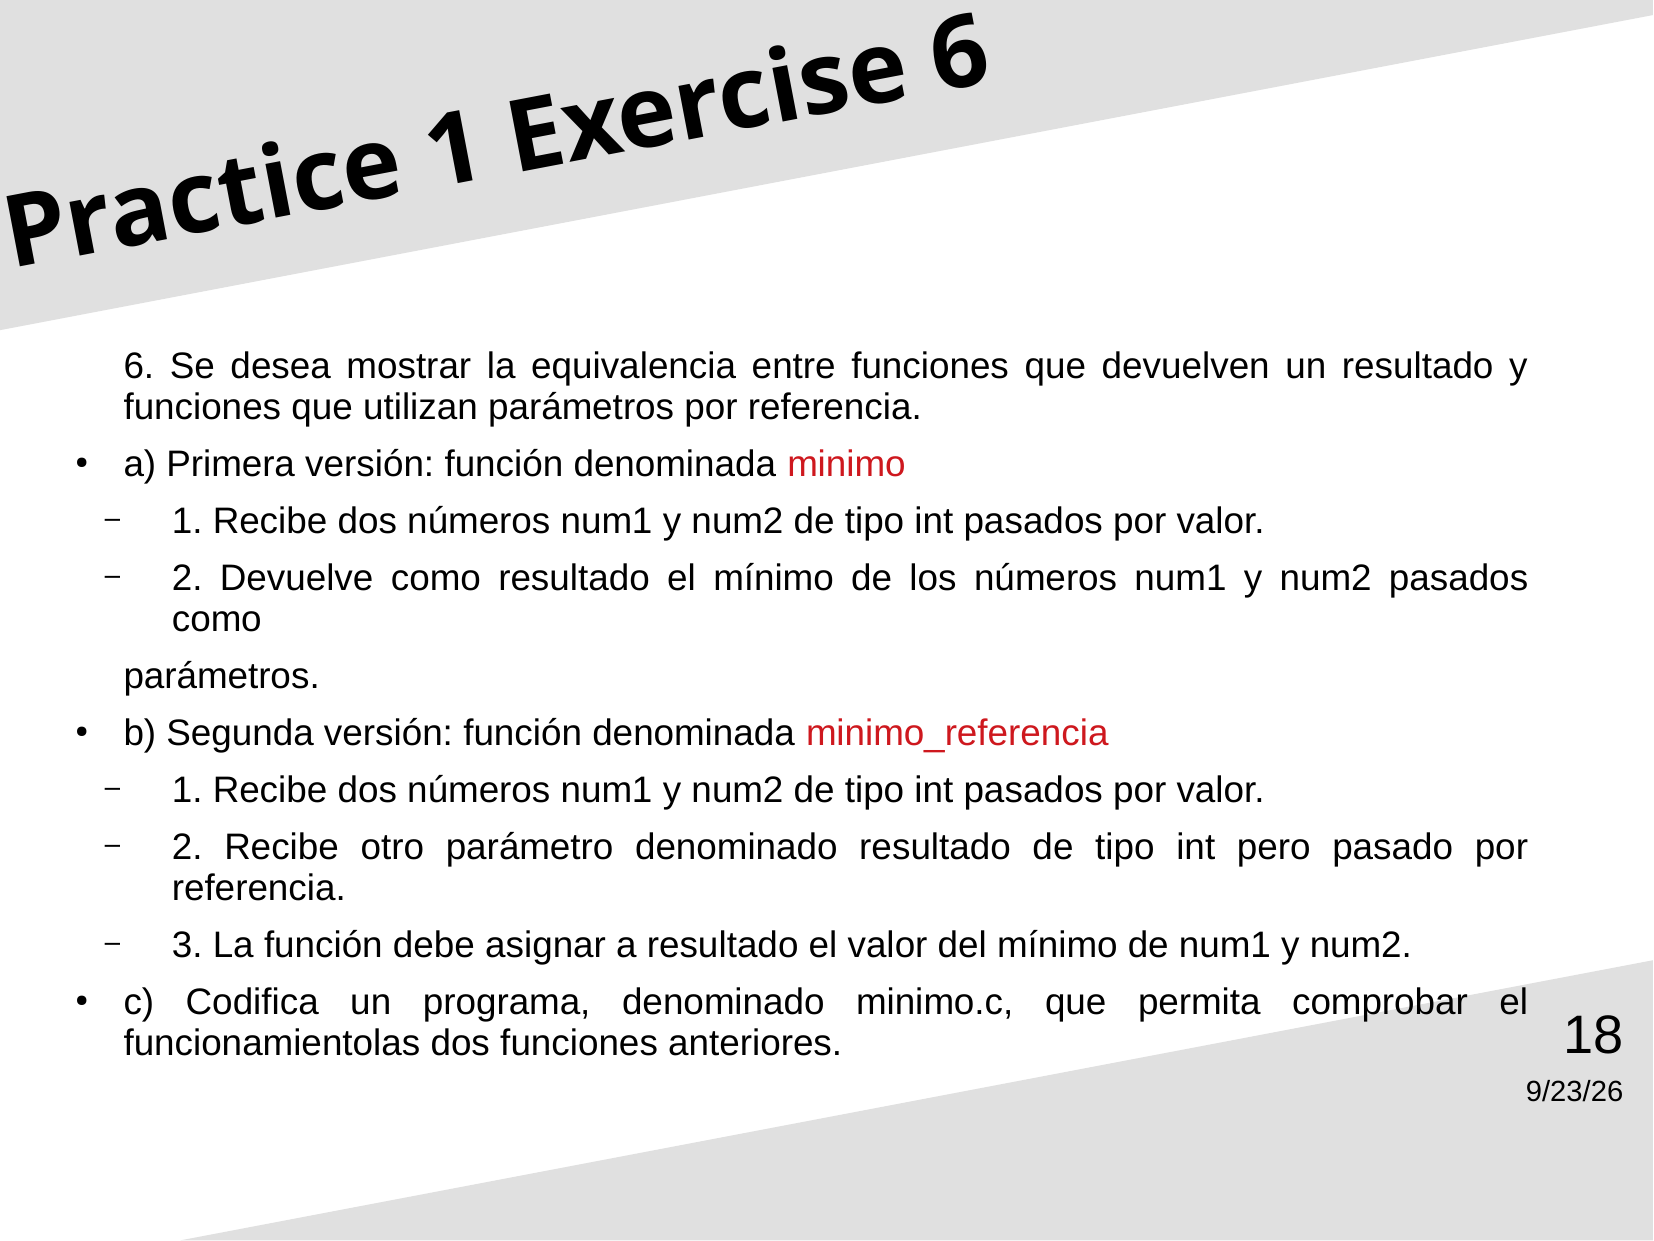

# Practice 1 Exercise 6
6. Se desea mostrar la equivalencia entre funciones que devuelven un resultado y funciones que utilizan parámetros por referencia.
a) Primera versión: función denominada minimo
1. Recibe dos números num1 y num2 de tipo int pasados por valor.
2. Devuelve como resultado el mínimo de los números num1 y num2 pasados como
parámetros.
b) Segunda versión: función denominada minimo_referencia
1. Recibe dos números num1 y num2 de tipo int pasados por valor.
2. Recibe otro parámetro denominado resultado de tipo int pero pasado por referencia.
3. La función debe asignar a resultado el valor del mínimo de num1 y num2.
c) Codifica un programa, denominado minimo.c, que permita comprobar el funcionamientolas dos funciones anteriores.
18